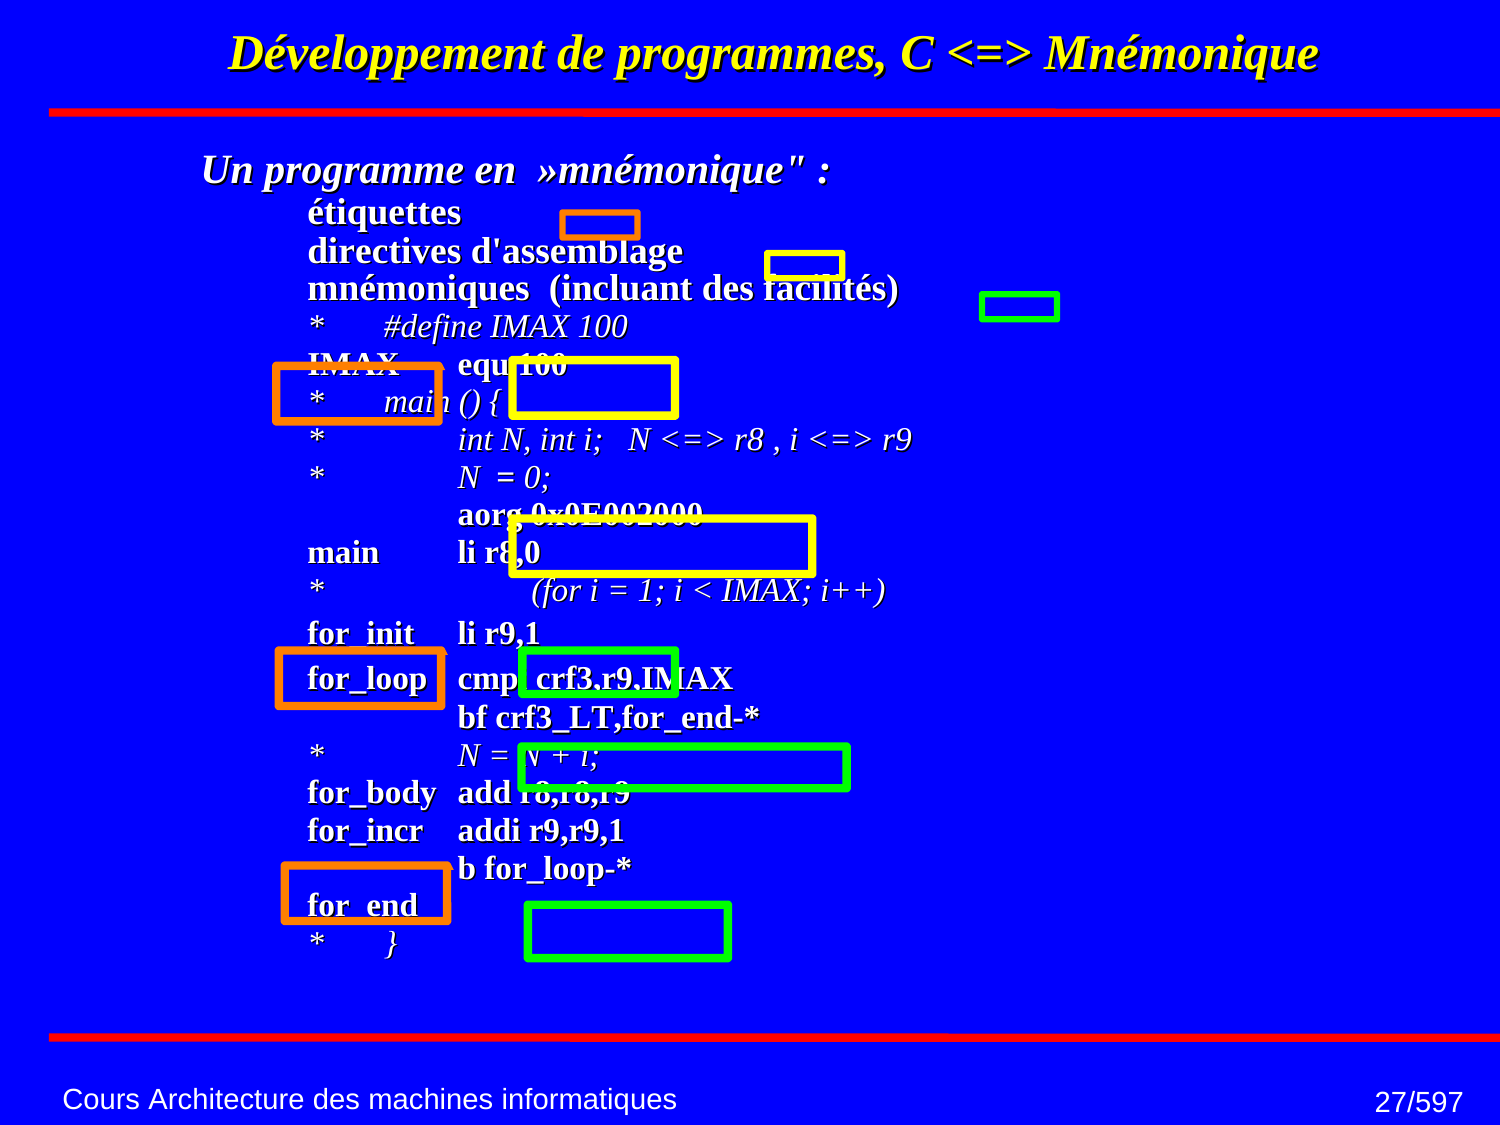

# Développement de programmes, C <=> Mnémonique
Un programme en  »mnémonique" :
étiquettes
directives d'assemblage
mnémoniques (incluant des facilités)
*		#define IMAX 100
IMAX	equ 100
*		main () {
*			int N, int i; N <=> r8 , i <=> r9
*			N = 0;
			aorg 0x0E002000
main		li r8,0
* 	(for i = 1; i < IMAX; i++)
for_init	li r9,1
for_loop	cmpi crf3,r9,IMAX
		 	bf crf3_LT,for_end-*
*			N = N + i;
for_body	add r8,r8,r9
for_incr	addi r9,r9,1
		 	b for_loop-*
for_end
*		}